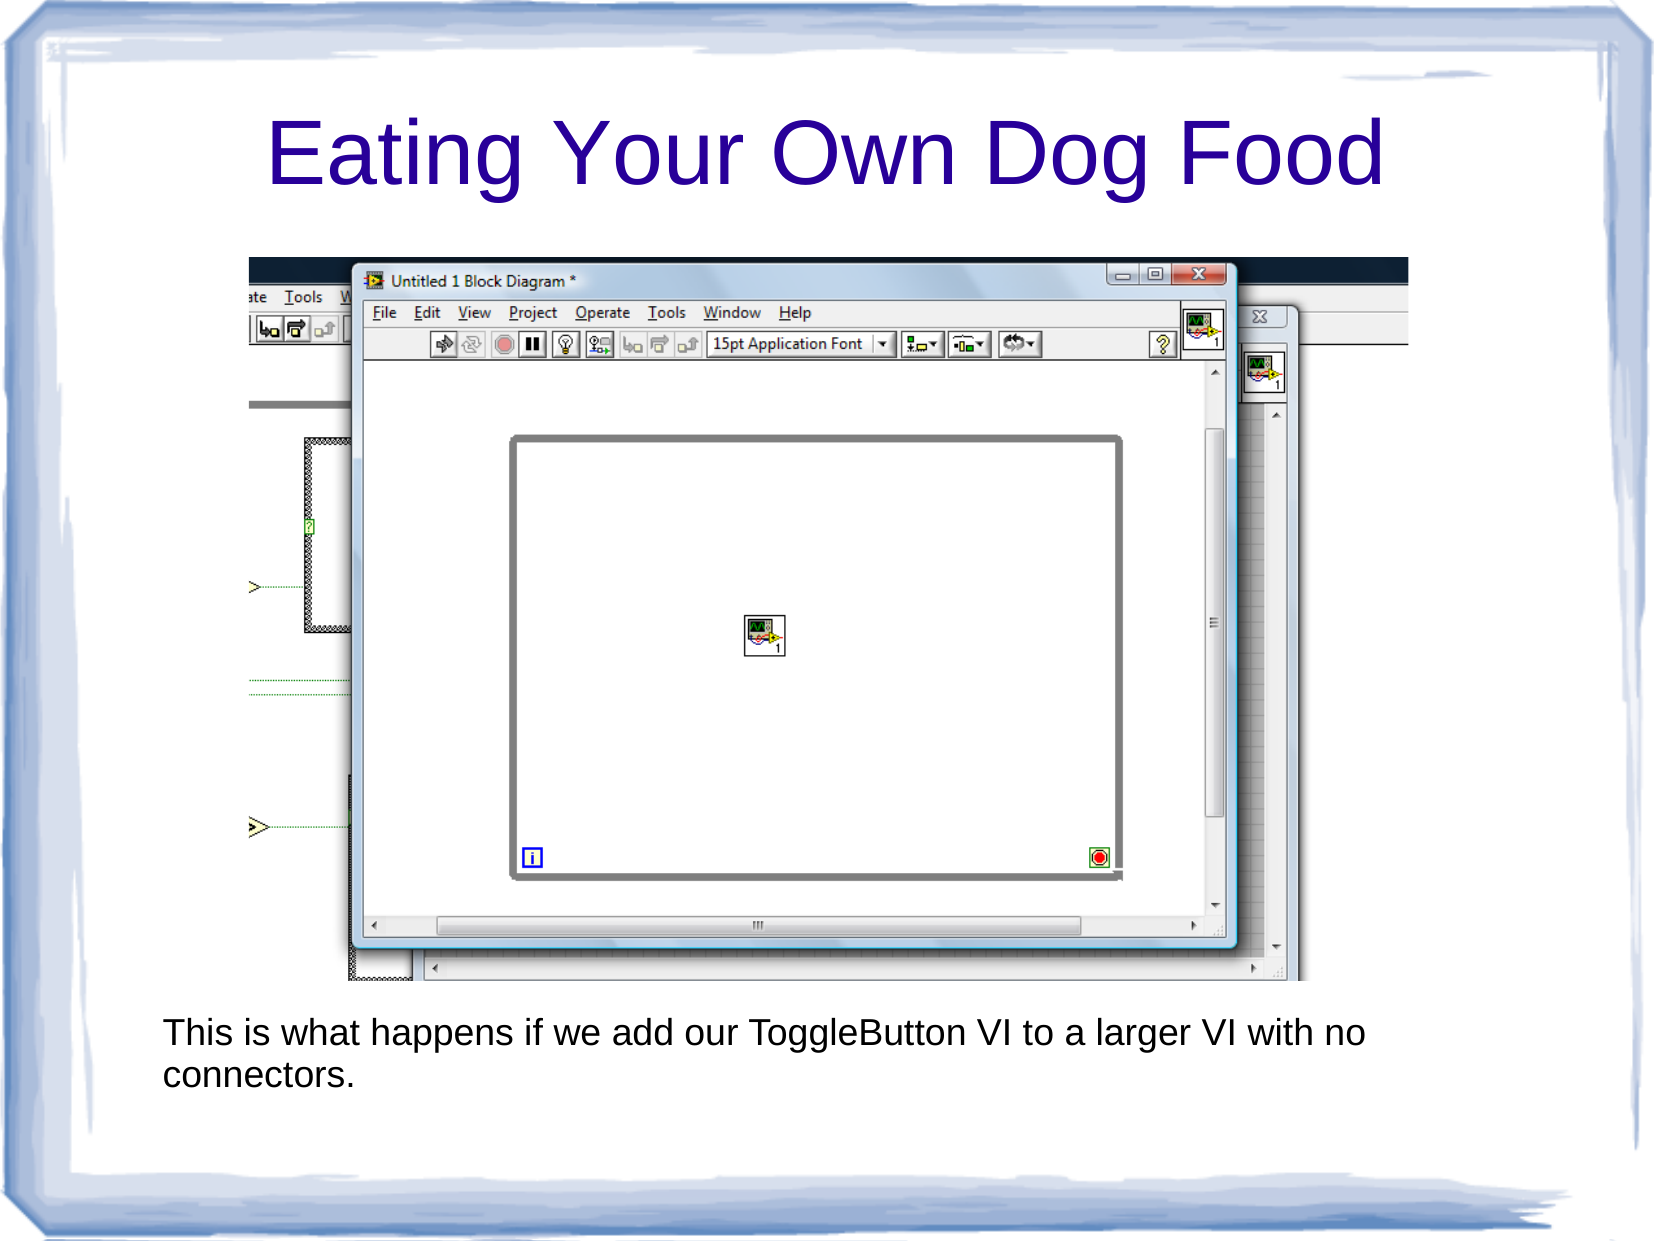

# Eating Your Own Dog Food
This is what happens if we add our ToggleButton VI to a larger VI with no connectors.